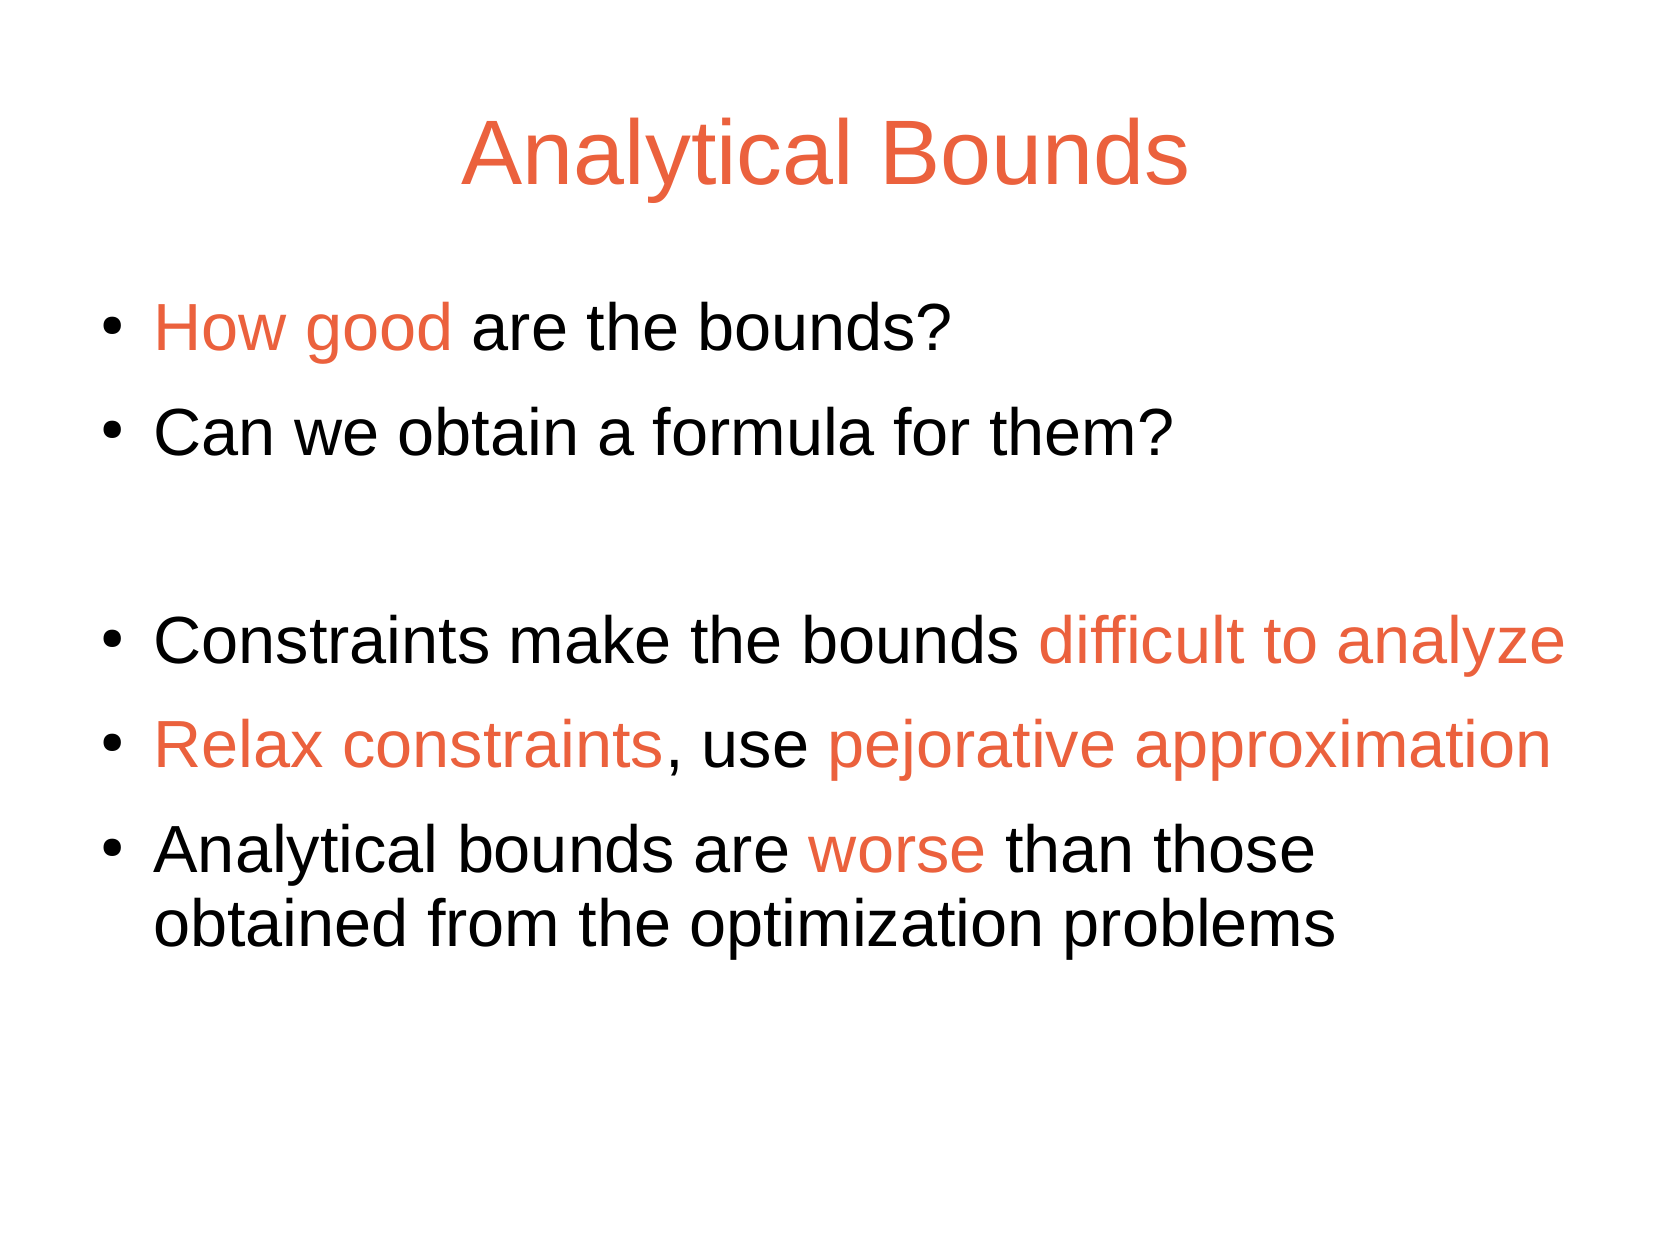

# Analytical Bounds
How good are the bounds?
Can we obtain a formula for them?
Constraints make the bounds difficult to analyze
Relax constraints, use pejorative approximation
Analytical bounds are worse than those obtained from the optimization problems